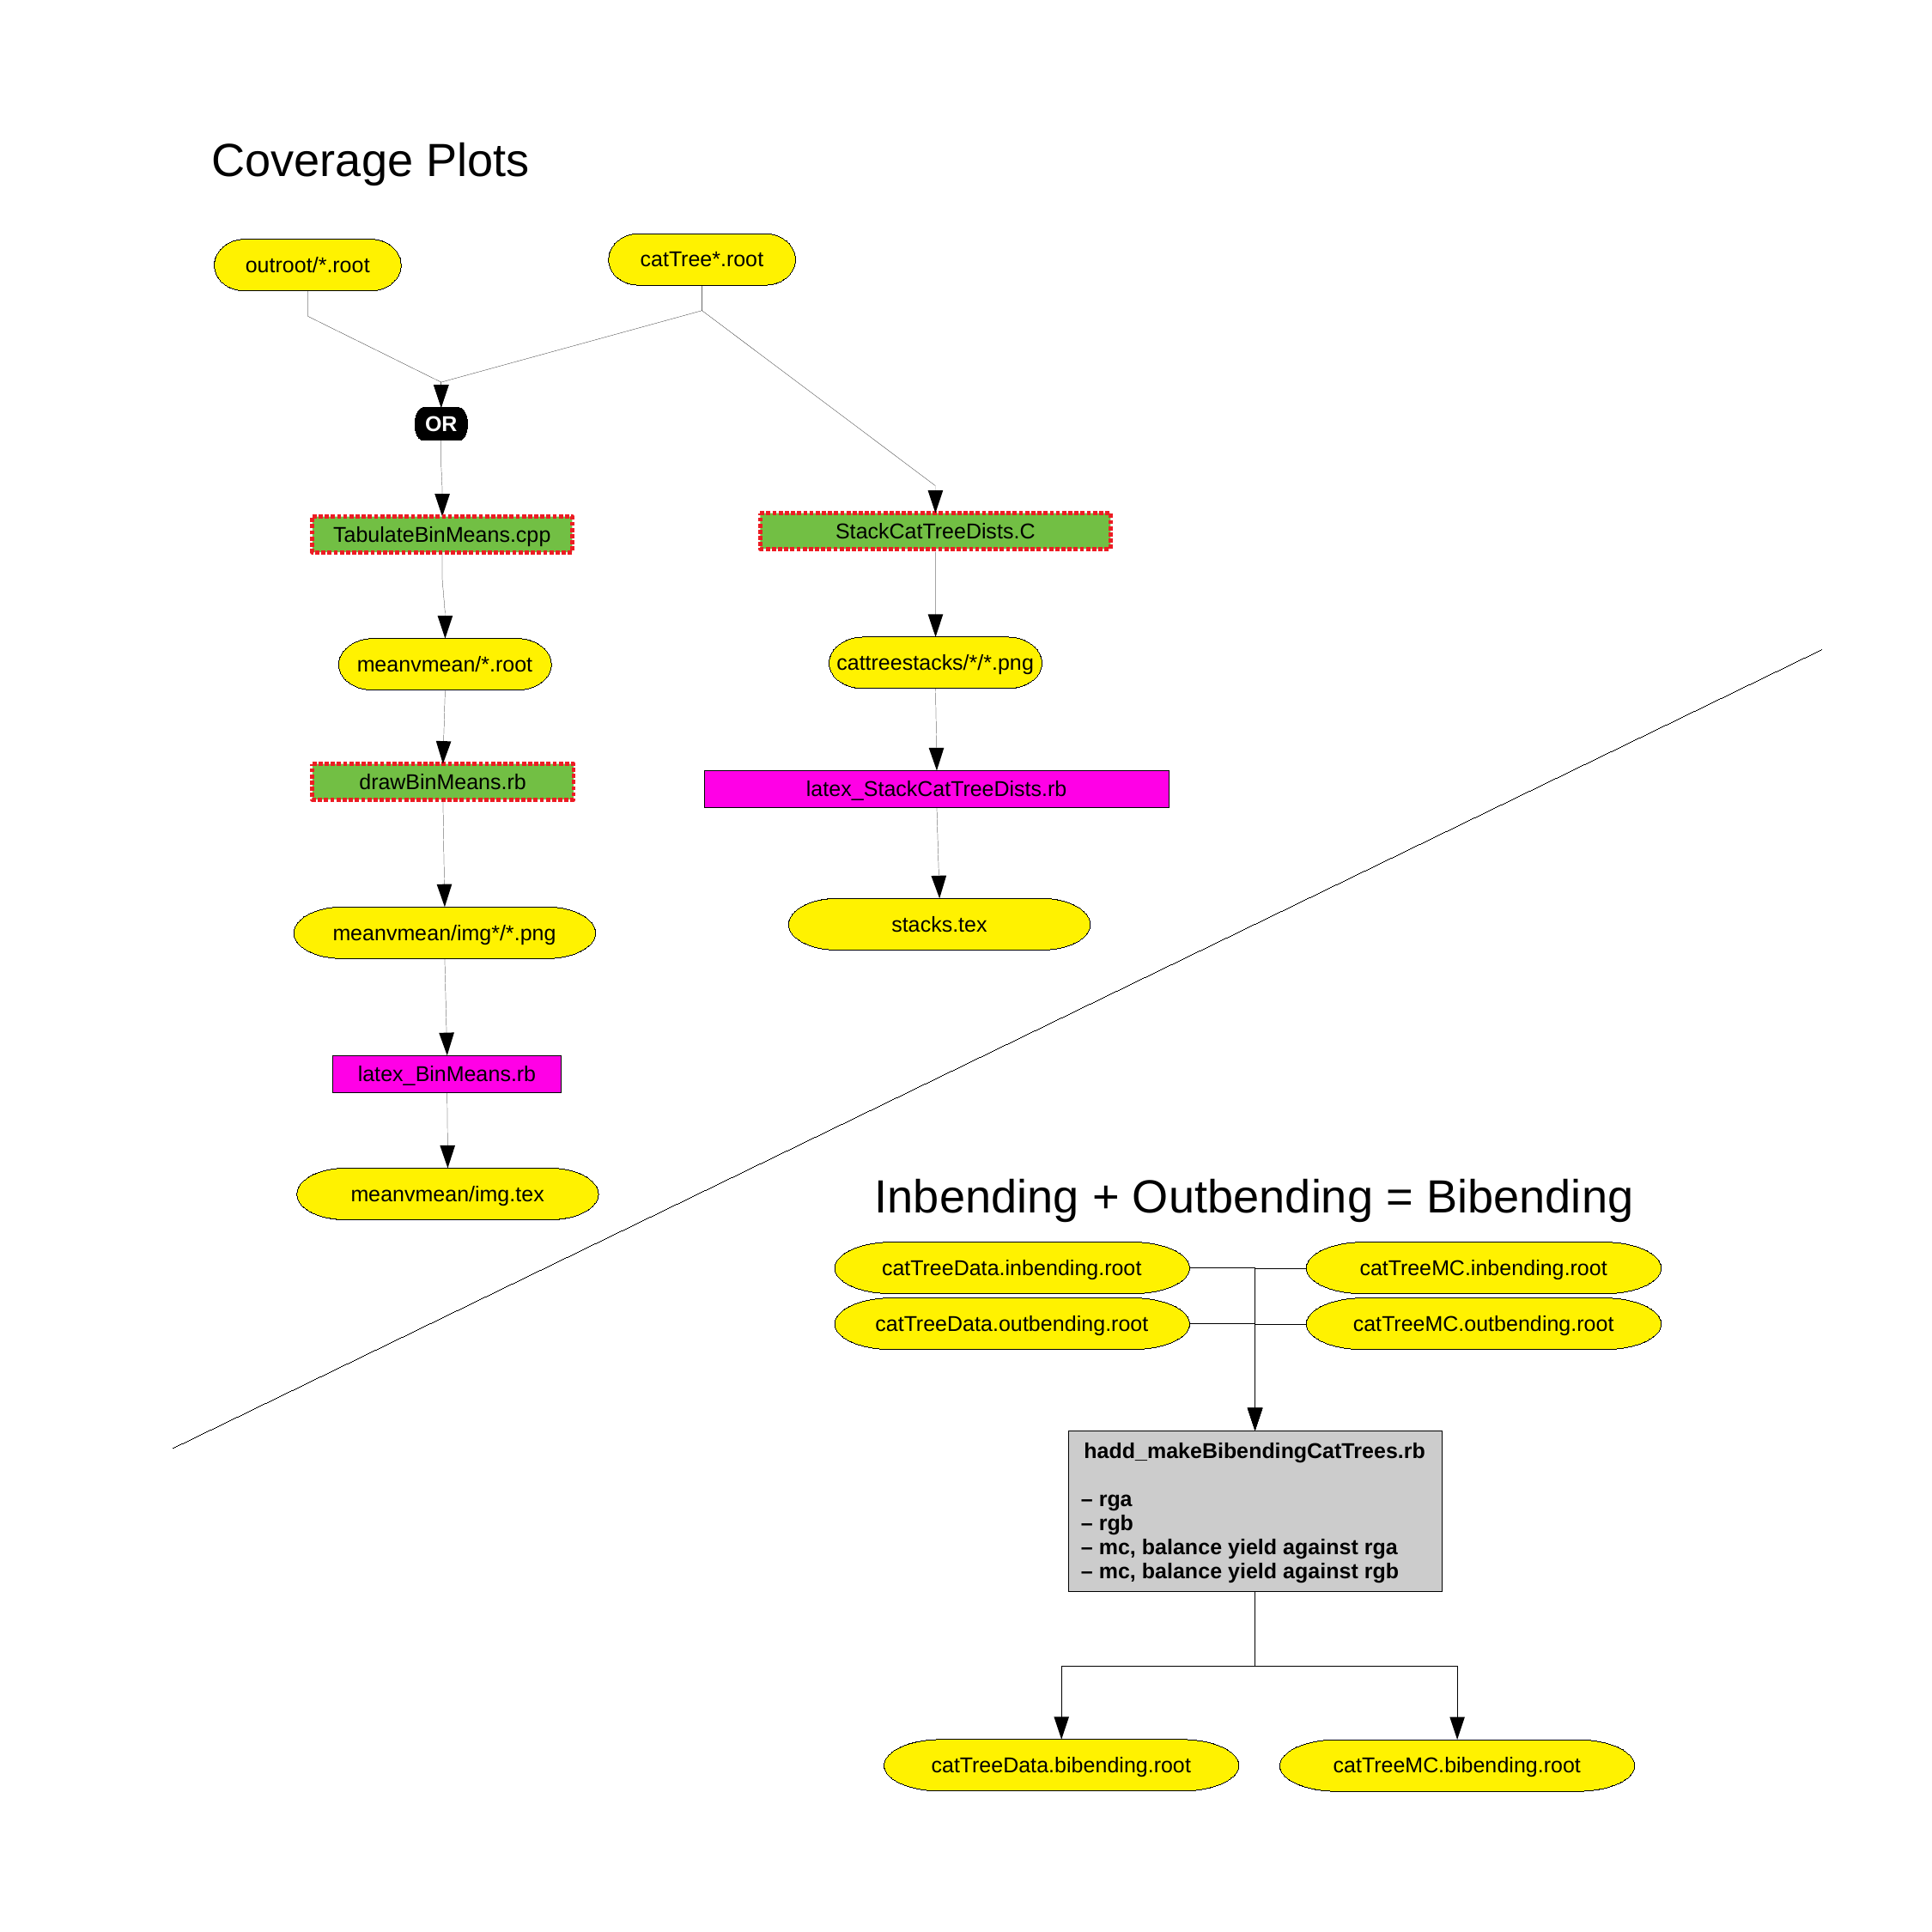

Coverage Plots
catTree*.root
outroot/*.root
OR
StackCatTreeDists.C
TabulateBinMeans.cpp
cattreestacks/*/*.png
meanvmean/*.root
drawBinMeans.rb
latex_StackCatTreeDists.rb
stacks.tex
meanvmean/img*/*.png
latex_BinMeans.rb
Inbending + Outbending = Bibending
meanvmean/img.tex
catTreeData.inbending.root
catTreeMC.inbending.root
catTreeData.outbending.root
catTreeMC.outbending.root
hadd_makeBibendingCatTrees.rb
– rga
– rgb
– mc, balance yield against rga
– mc, balance yield against rgb
catTreeData.bibending.root
catTreeMC.bibending.root